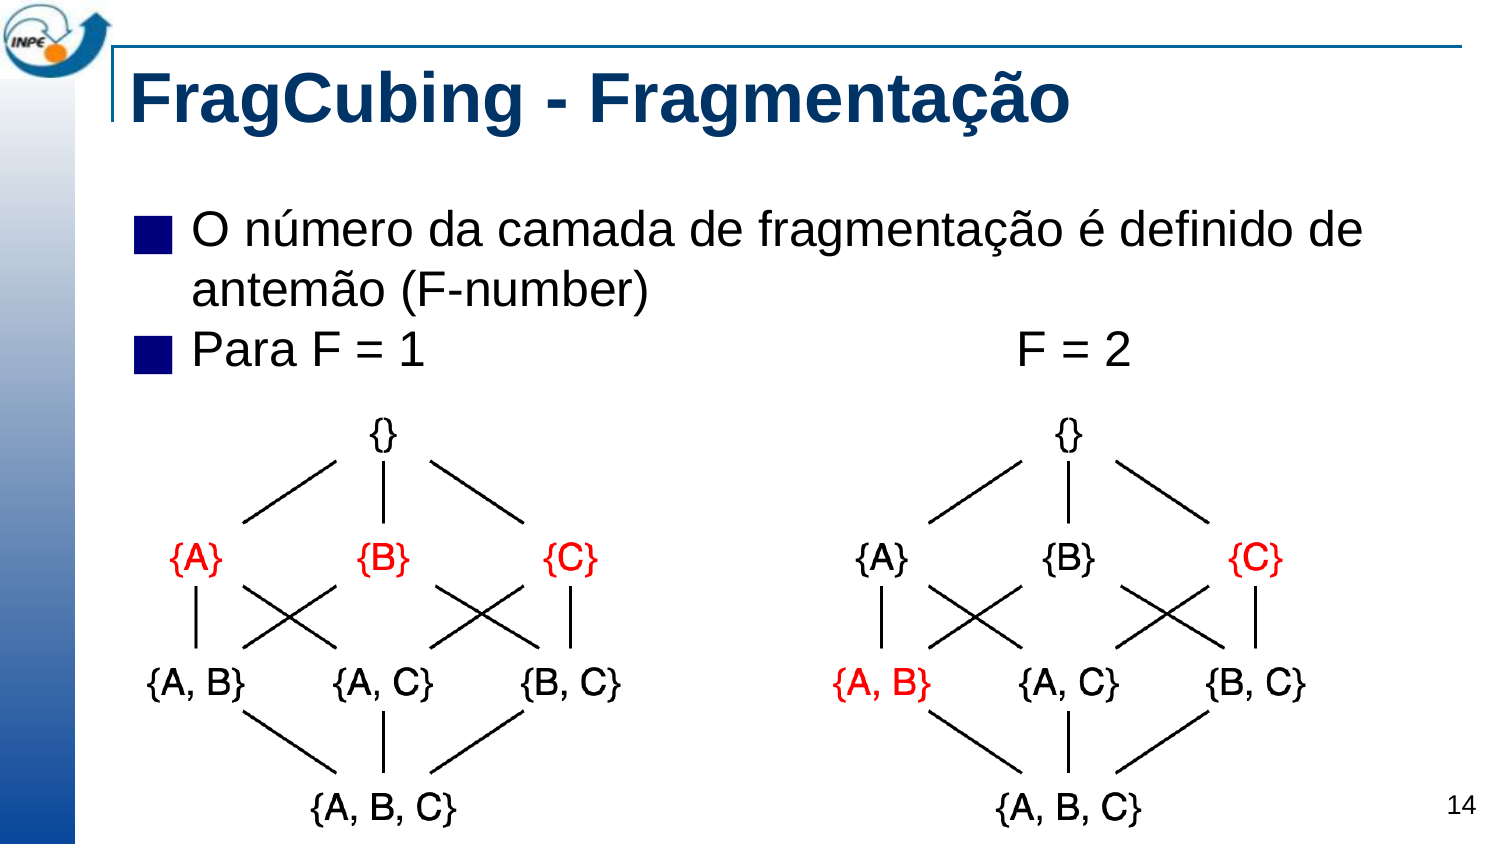

# FragCubing - Fragmentação
O número da camada de fragmentação é definido de antemão (F-number)
Para F = 1								F = 2